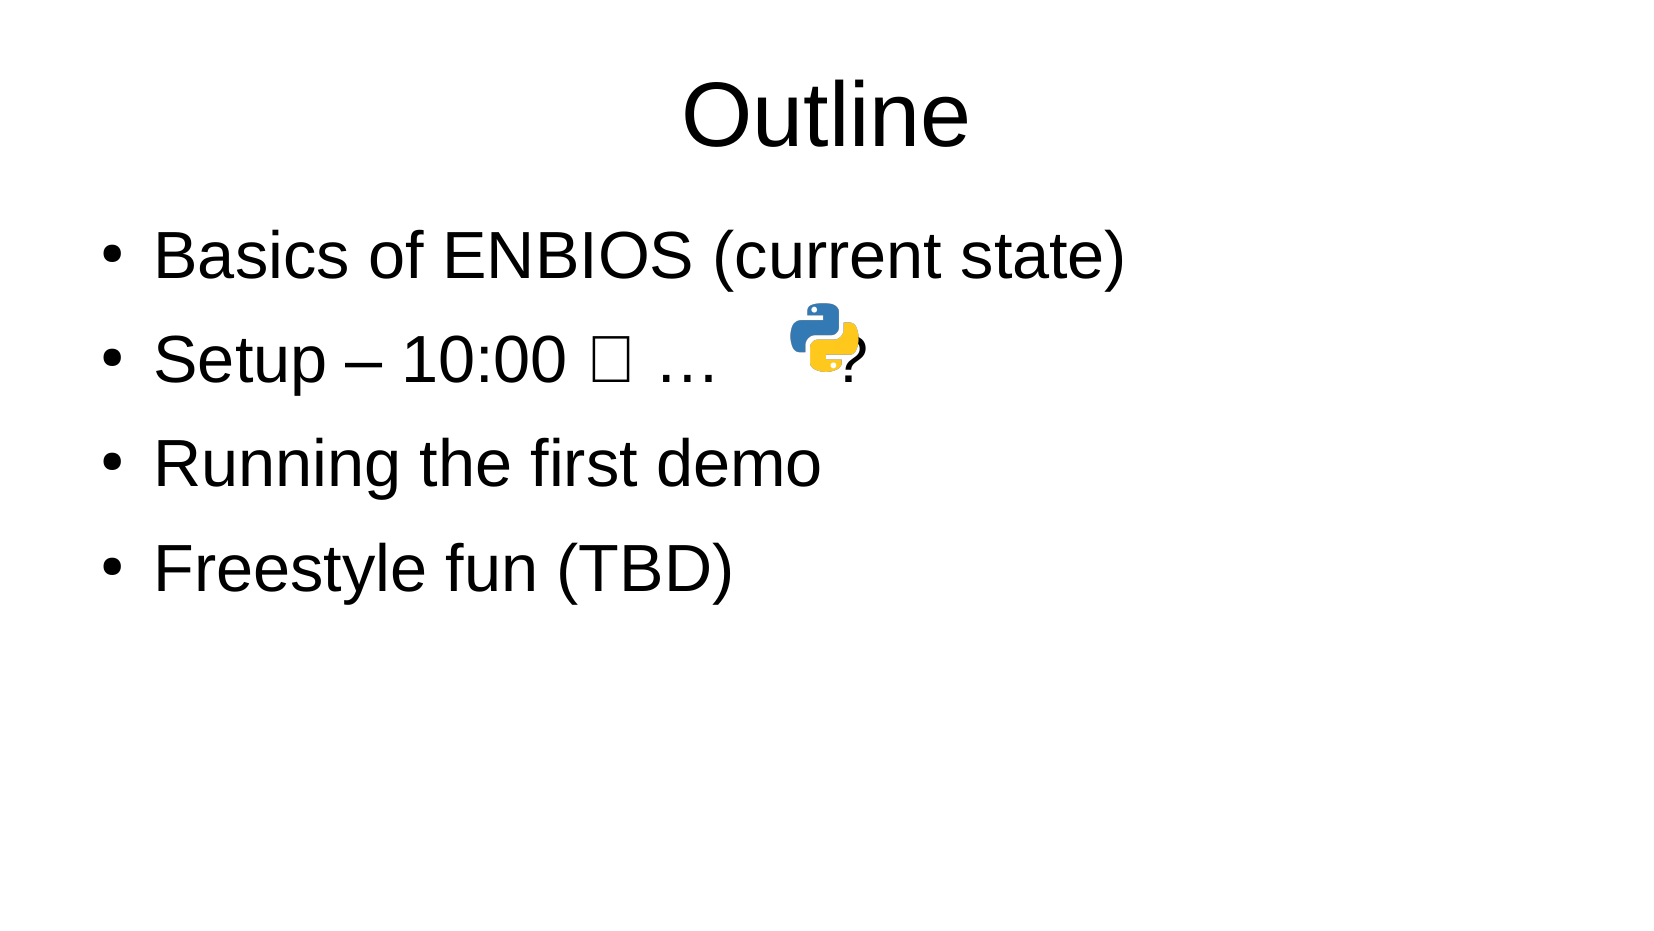

# Outline
Basics of ENBIOS (current state)
Setup – 10:00 🙏 … ?
Running the first demo
Freestyle fun (TBD)